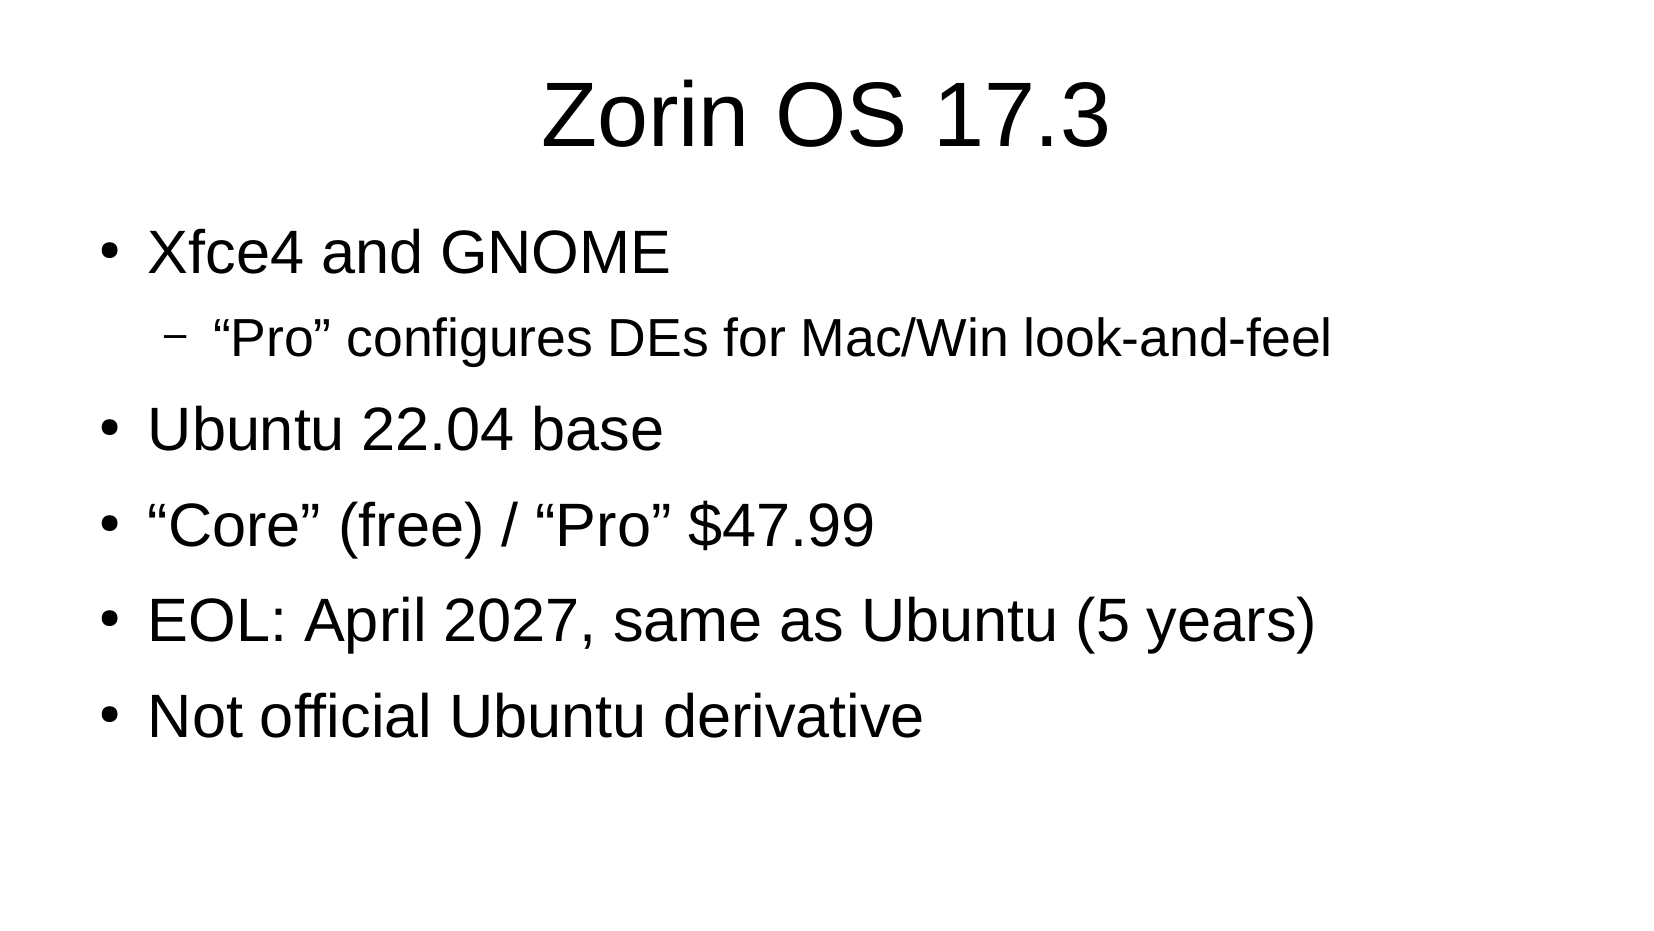

# Zorin OS 17.3
Xfce4 and GNOME
“Pro” configures DEs for Mac/Win look-and-feel
Ubuntu 22.04 base
“Core” (free) / “Pro” $47.99
EOL: April 2027, same as Ubuntu (5 years)
Not official Ubuntu derivative